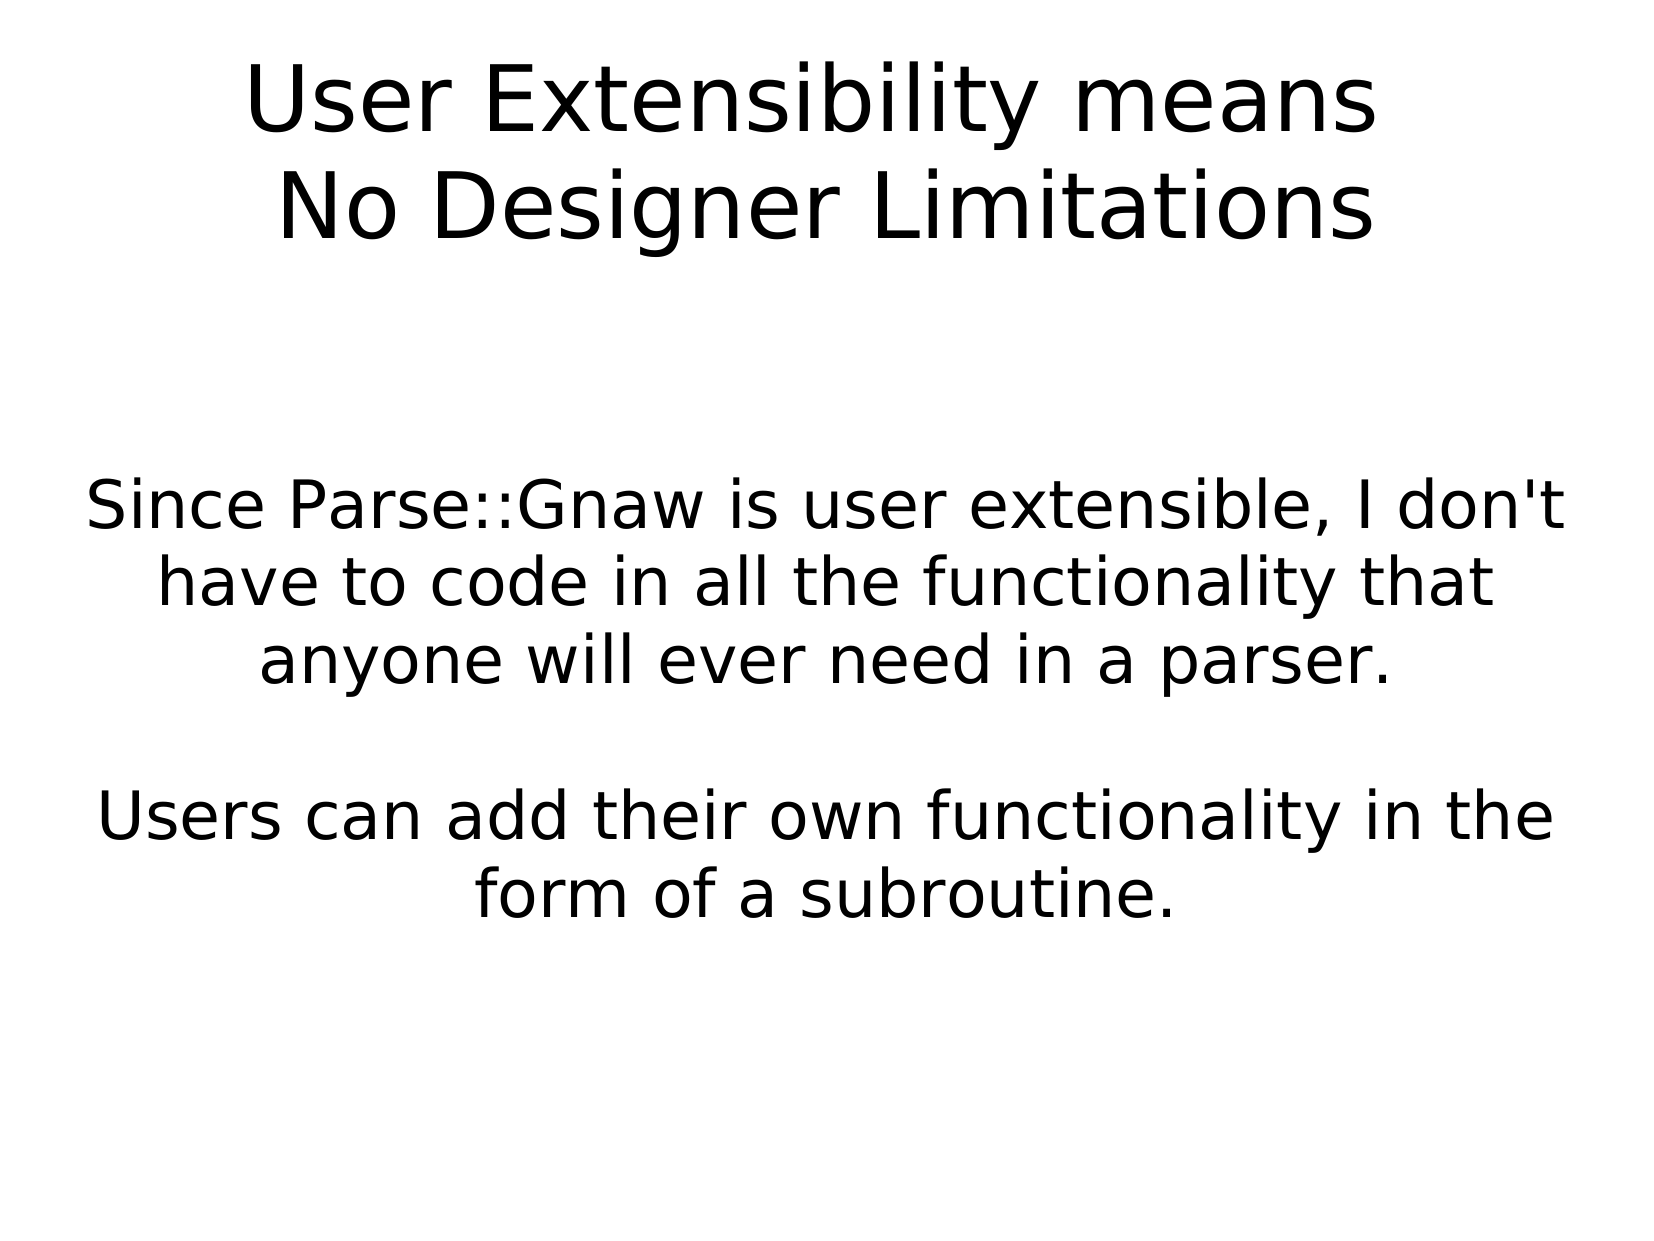

# User Extensibility means No Designer Limitations
Since Parse::Gnaw is user extensible, I don't have to code in all the functionality that anyone will ever need in a parser.
Users can add their own functionality in the form of a subroutine.